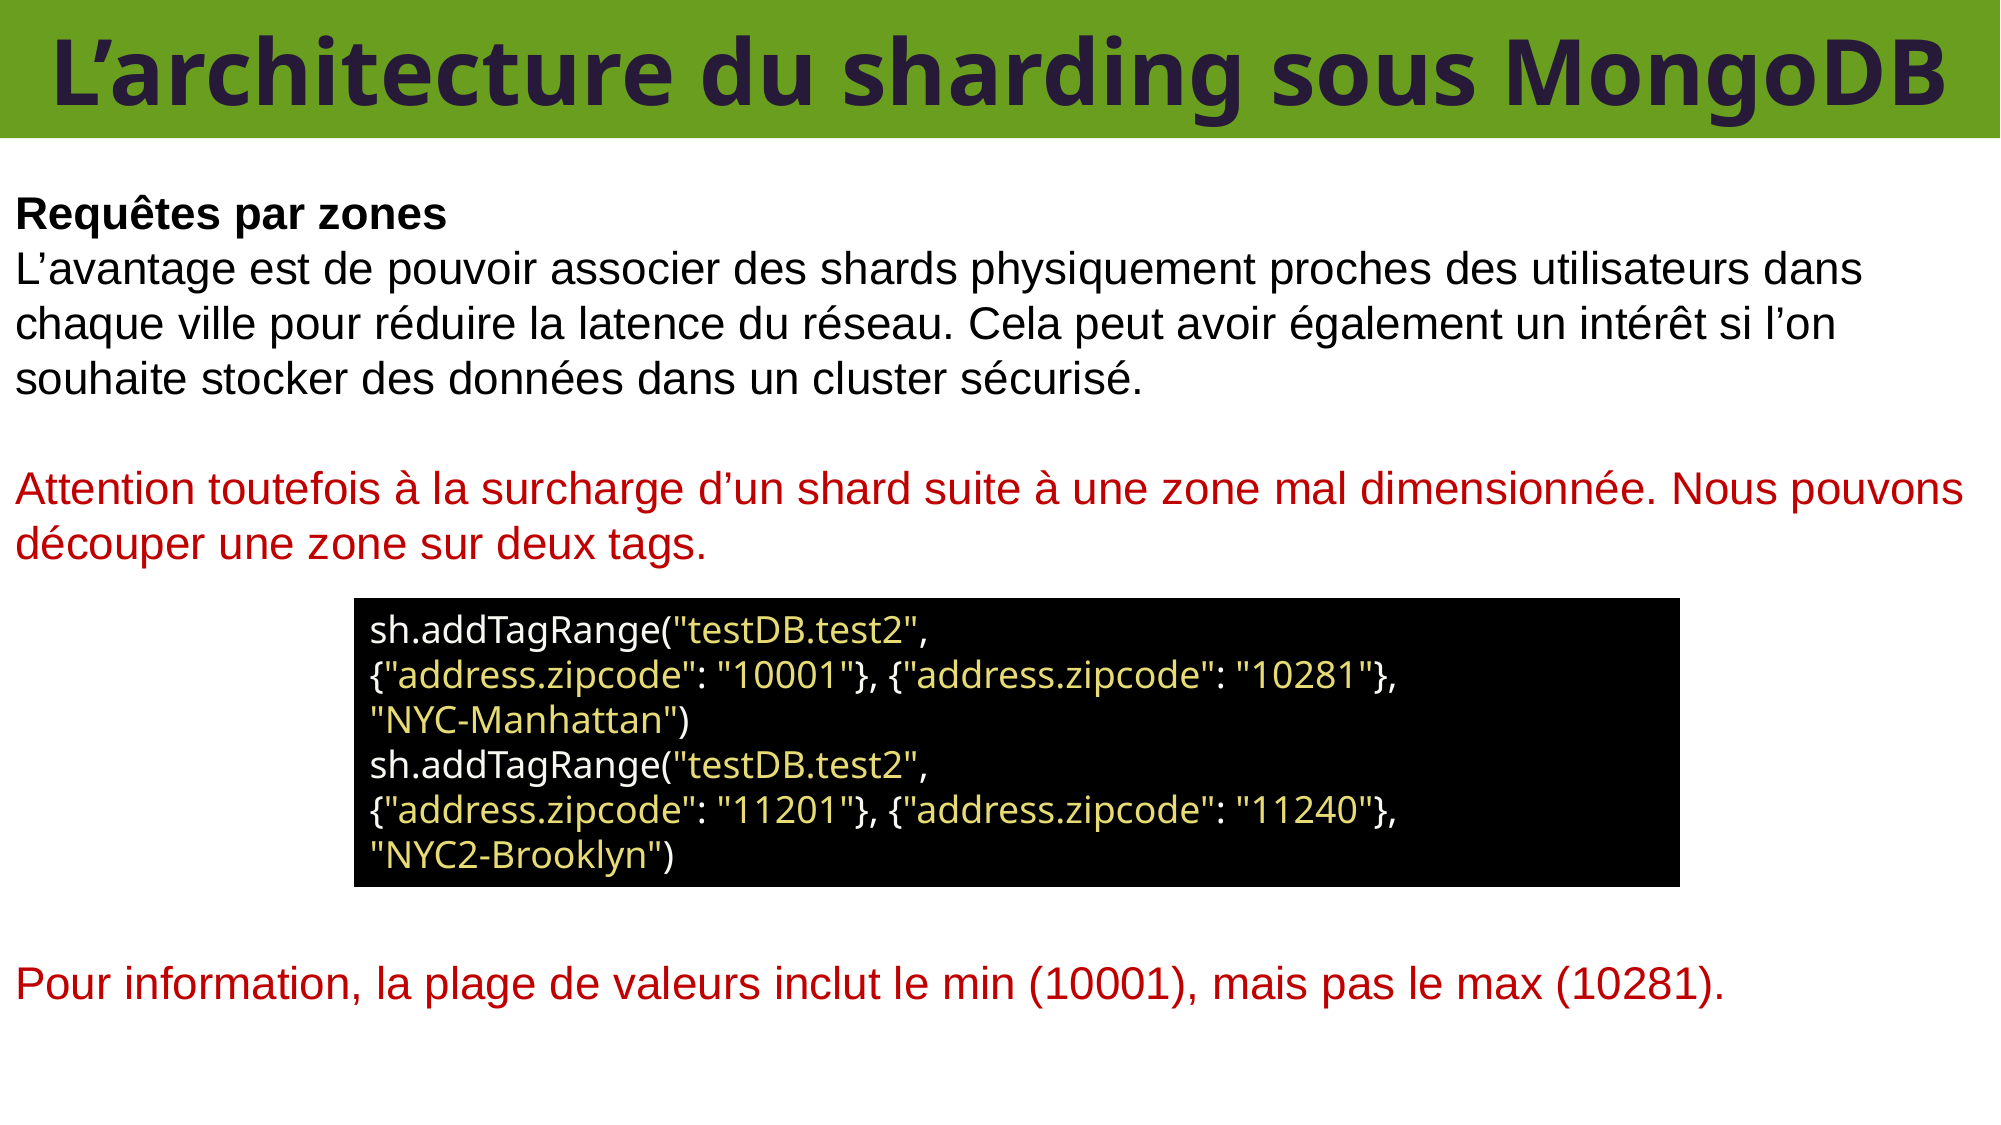

L’architecture du sharding sous MongoDB
Requêtes par zones
L’avantage est de pouvoir associer des shards physiquement proches des utilisateurs dans chaque ville pour réduire la latence du réseau. Cela peut avoir également un intérêt si l’on souhaite stocker des données dans un cluster sécurisé.
Attention toutefois à la surcharge d’un shard suite à une zone mal dimensionnée. Nous pouvons découper une zone sur deux tags.
Pour information, la plage de valeurs inclut le min (10001), mais pas le max (10281).
sh.addTagRange("testDB.test2",
{"address.zipcode": "10001"}, {"address.zipcode": "10281"},
"NYC-Manhattan")
sh.addTagRange("testDB.test2",
{"address.zipcode": "11201"}, {"address.zipcode": "11240"},
"NYC2-Brooklyn")